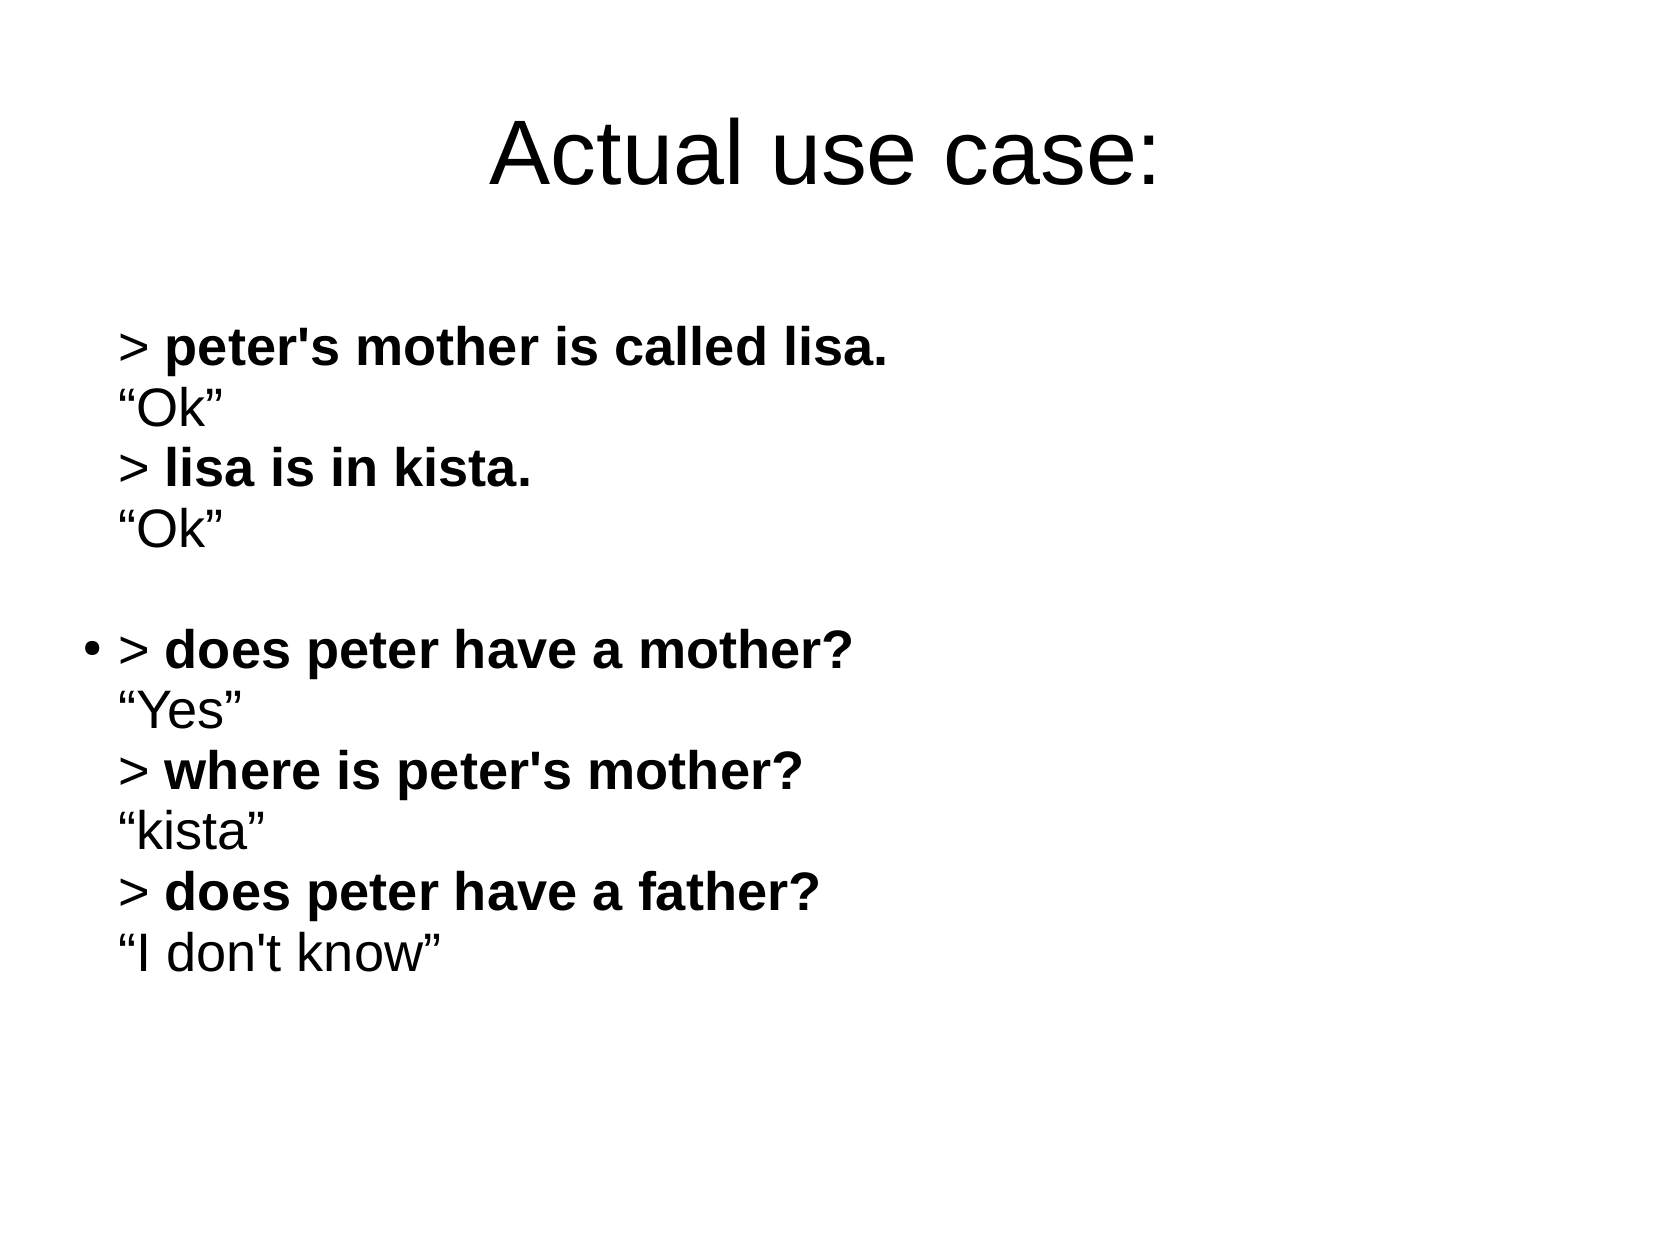

# Actual use case:
> peter's mother is called lisa.
“Ok”
> lisa is in kista.
“Ok”
> does peter have a mother?
“Yes”
> where is peter's mother?
“kista”
> does peter have a father?
“I don't know”